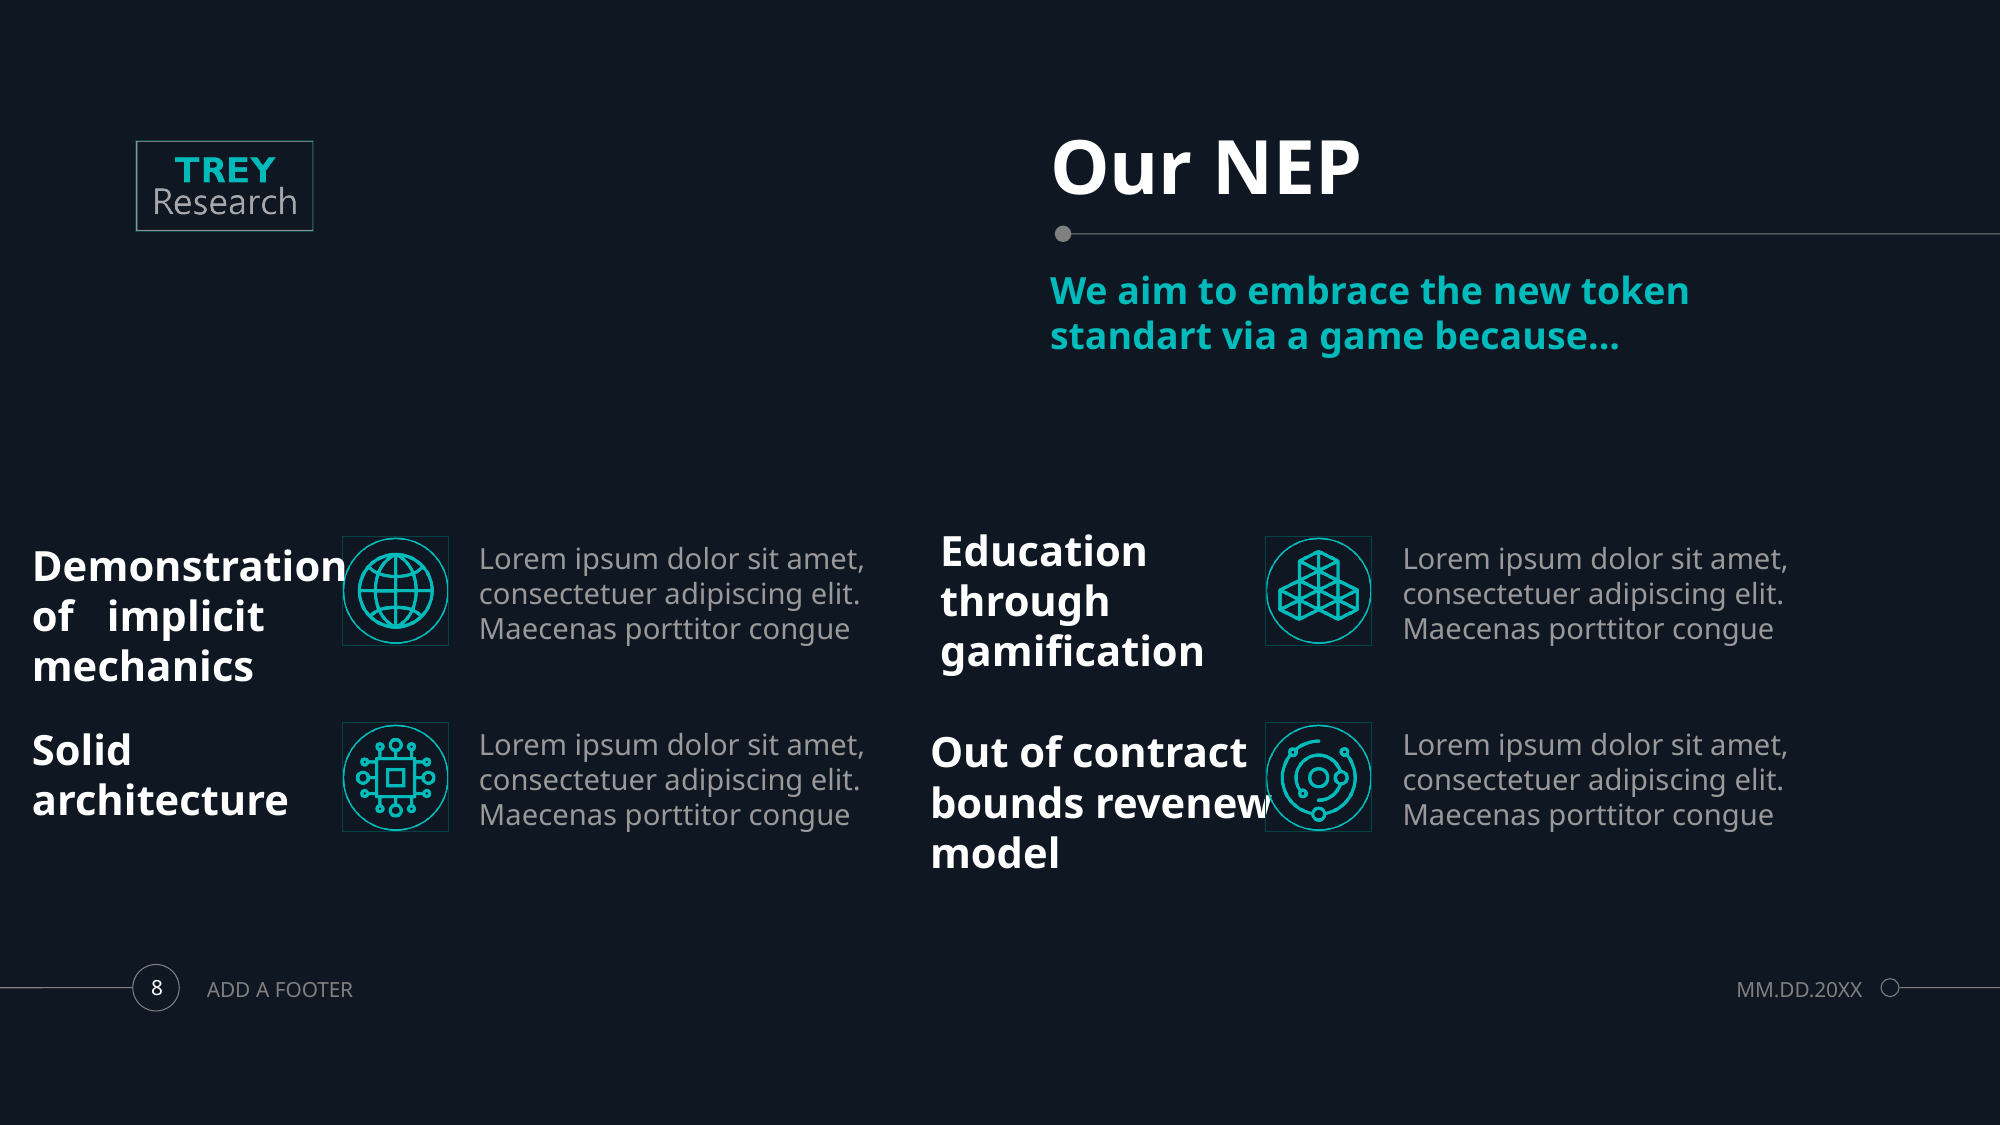

# Our NEP
We aim to embrace the new token standart via a game because...
Education	through	gamification
Lorem ipsum dolor sit amet, consectetuer adipiscing elit. Maecenas porttitor congue
Lorem ipsum dolor sit amet, consectetuer adipiscing elit. Maecenas porttitor congue
Demonstration of	implicit	mechanics
Solid architecture
Lorem ipsum dolor sit amet, consectetuer adipiscing elit. Maecenas porttitor congue
Out of contract bounds revenew model
Lorem ipsum dolor sit amet, consectetuer adipiscing elit. Maecenas porttitor congue
ADD A FOOTER
MM.DD.20XX